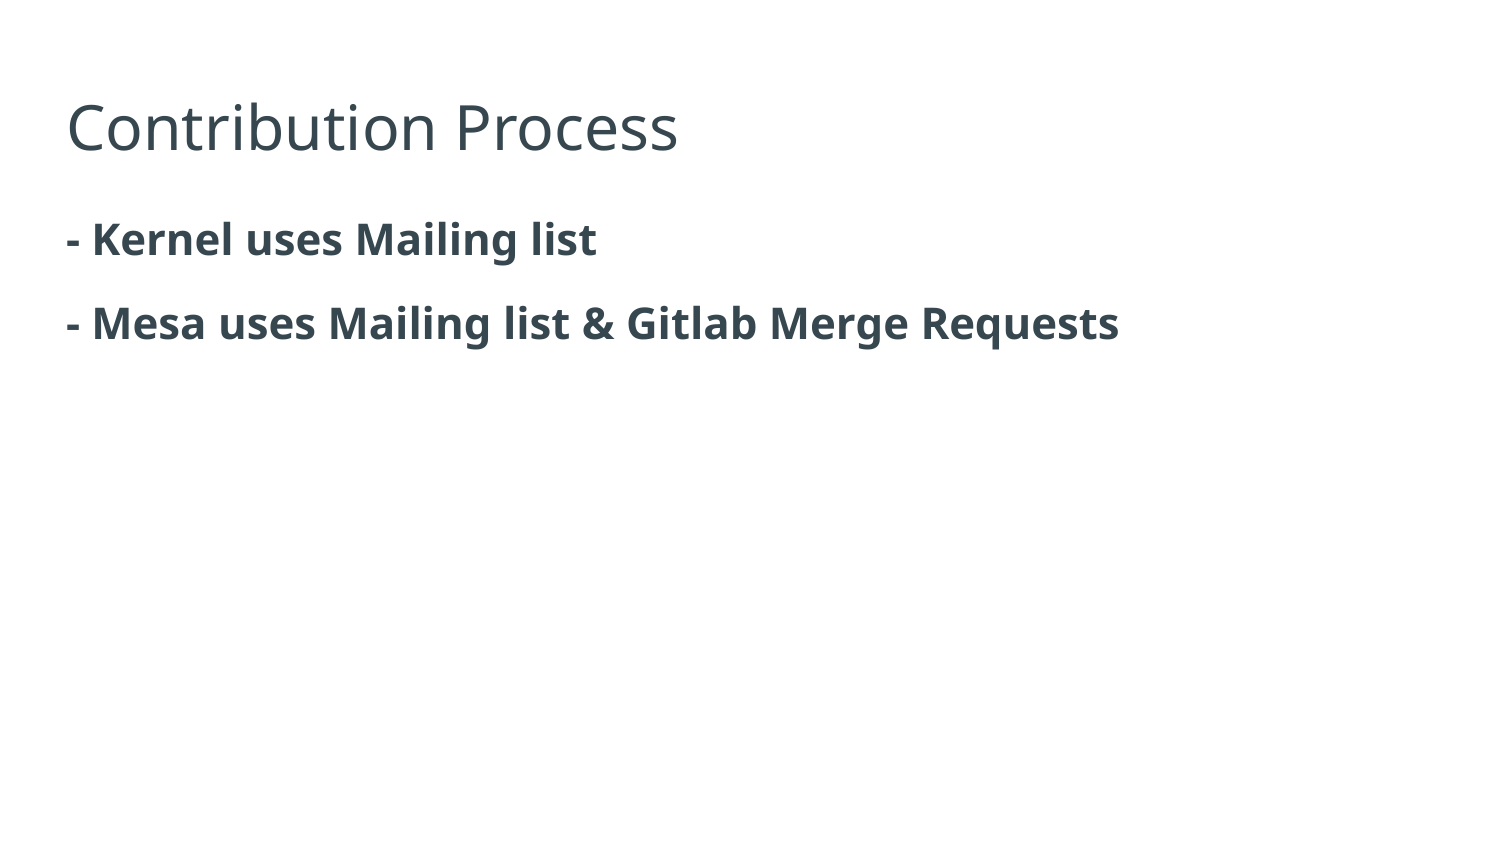

# Contribution Process
- Kernel uses Mailing list
- Mesa uses Mailing list & Gitlab Merge Requests